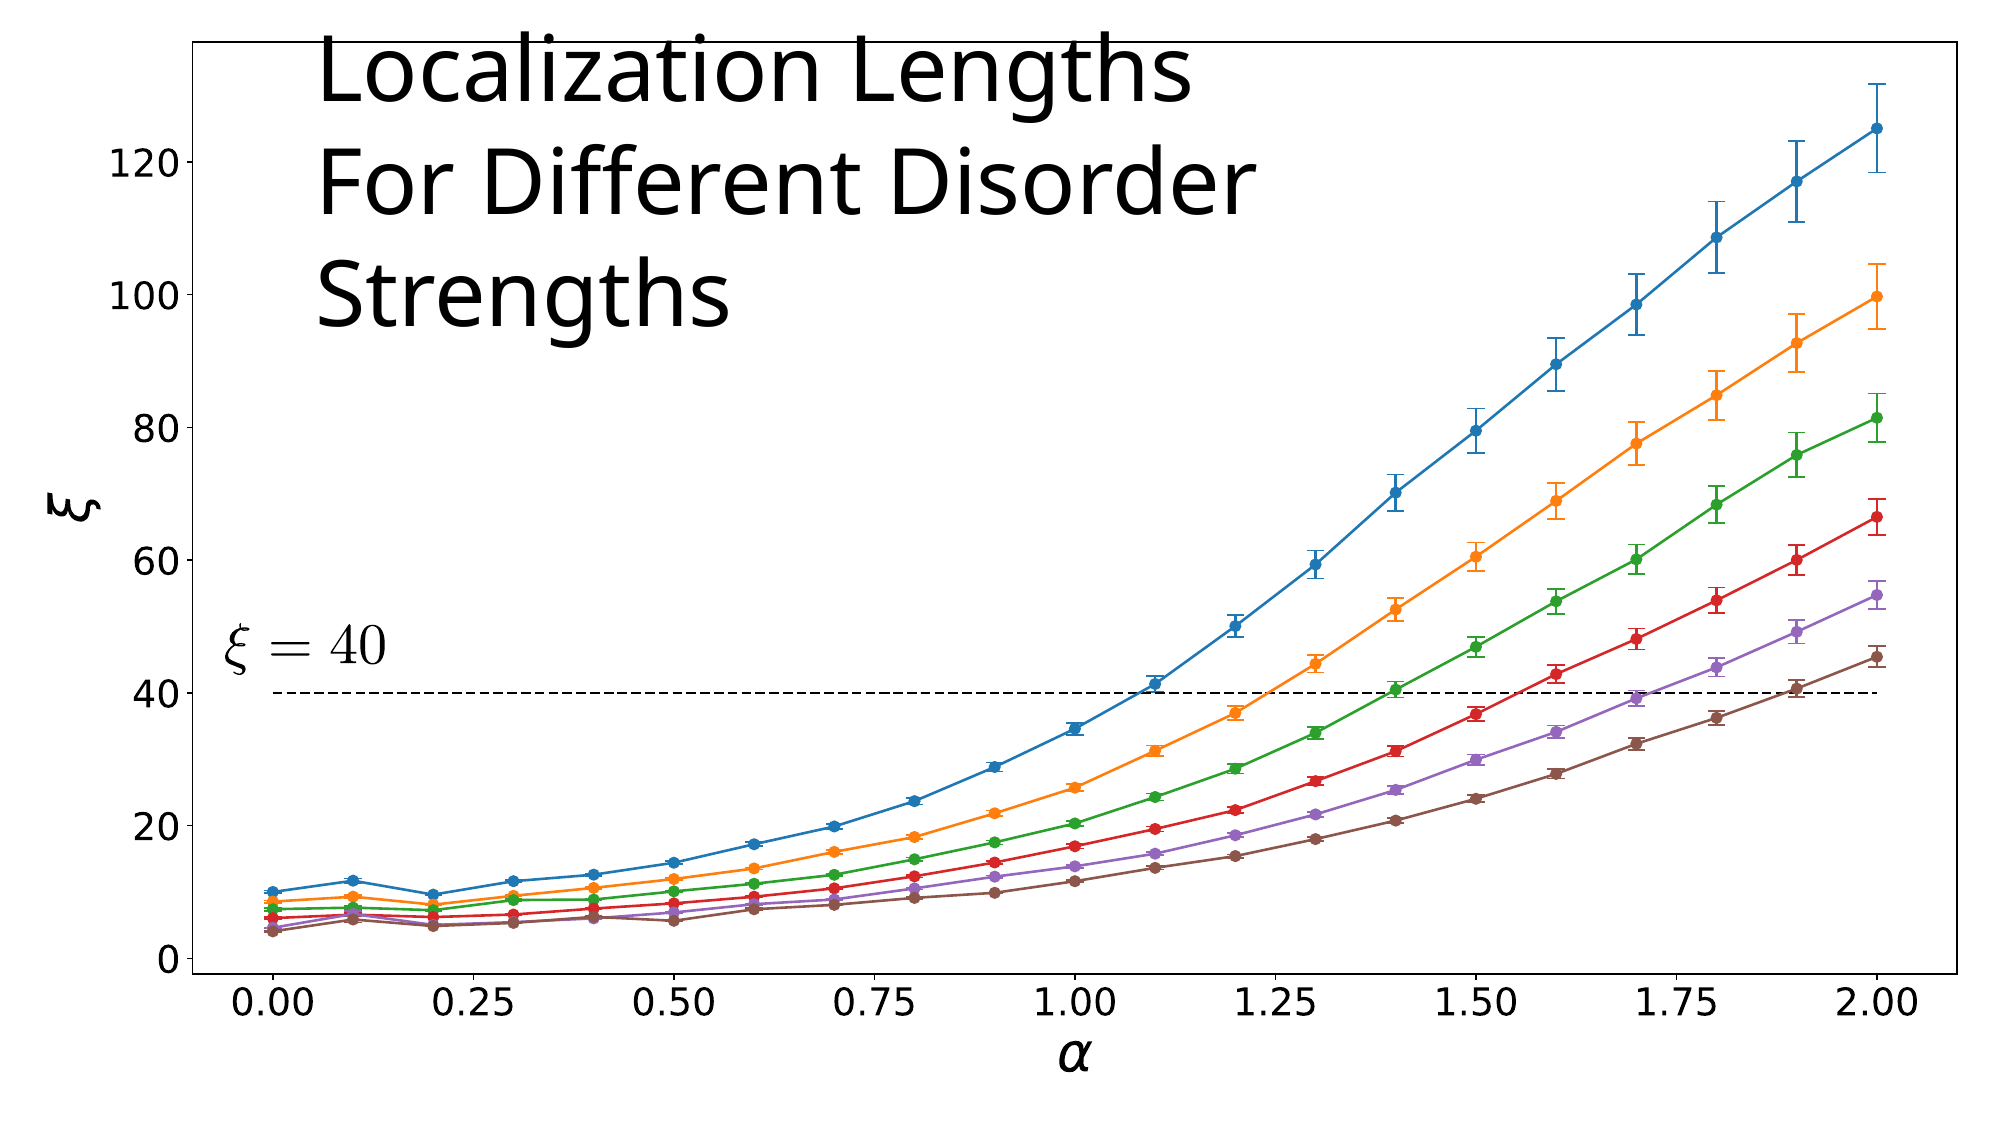

# Localization Lengths For Different Disorder Strengths